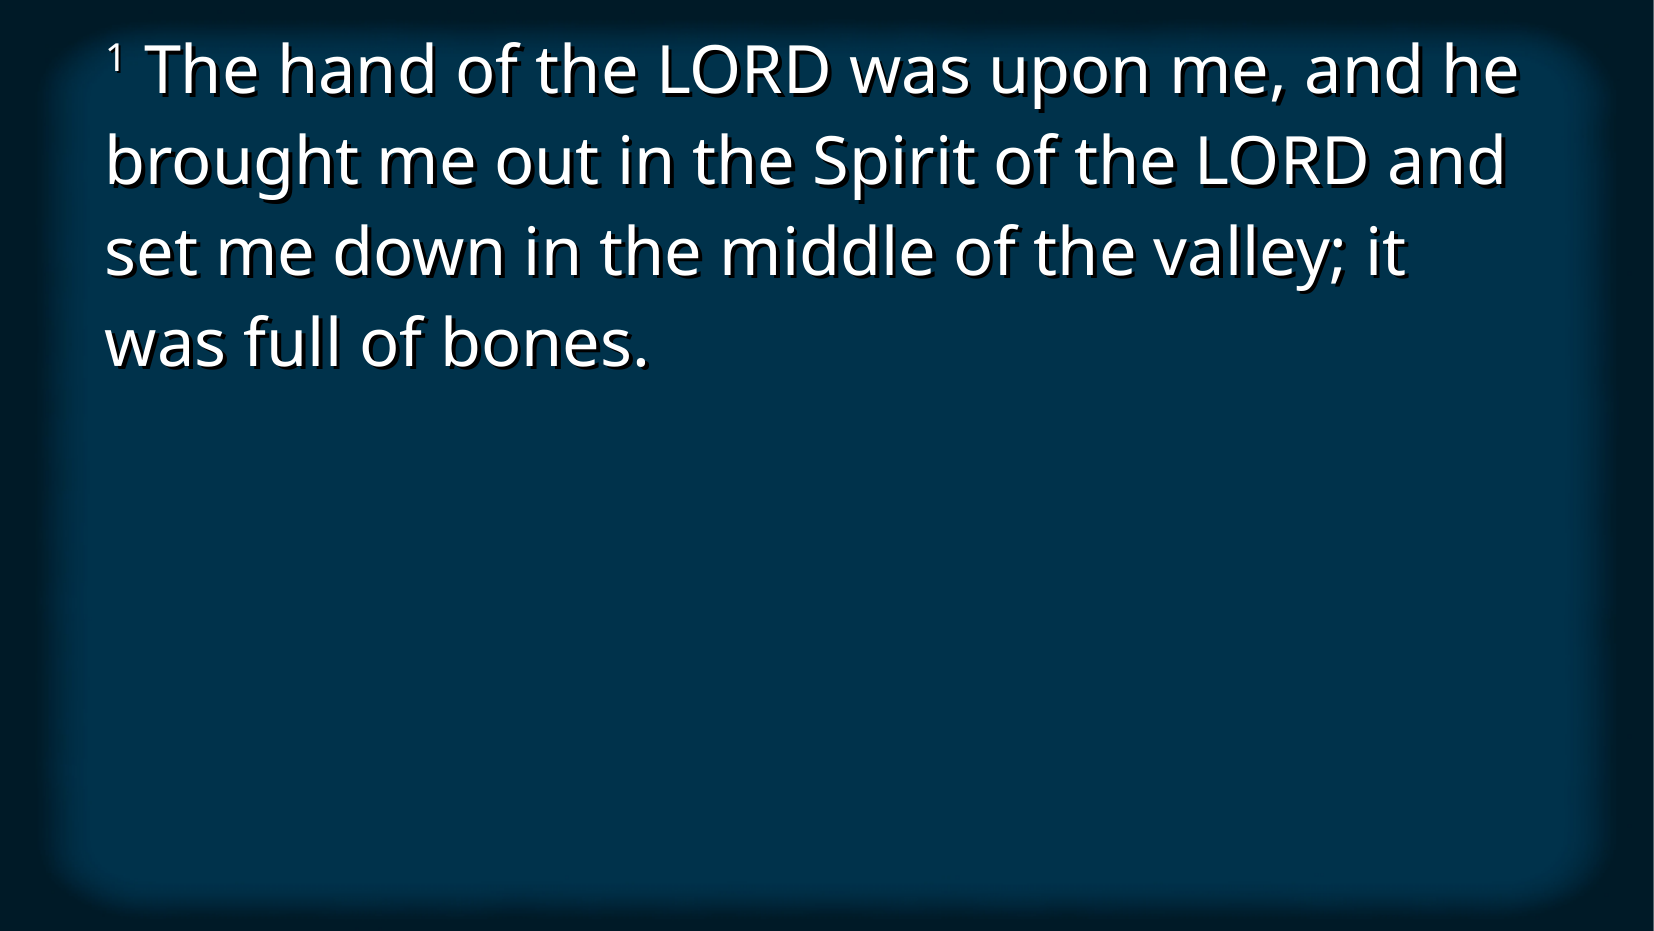

1 The hand of the LORD was upon me, and he brought me out in the Spirit of the LORD and set me down in the middle of the valley; it was full of bones.